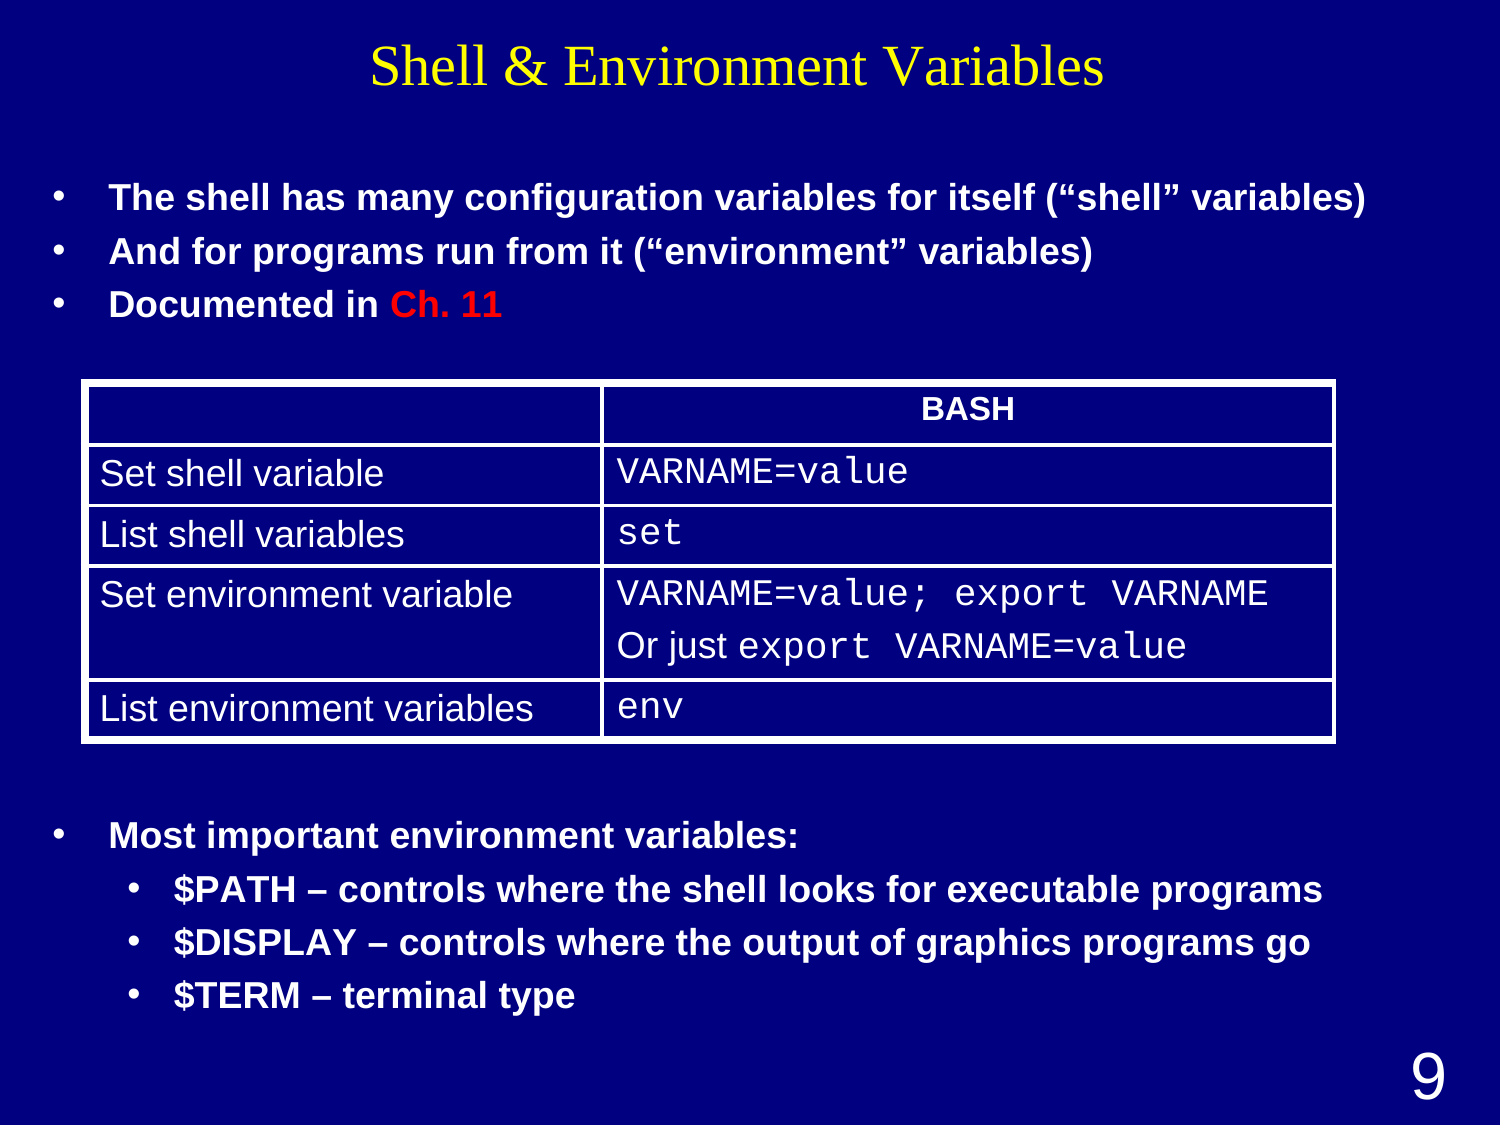

# Shell & Environment Variables
The shell has many configuration variables for itself (“shell” variables)
And for programs run from it (“environment” variables)
Documented in Ch. 11
| | BASH |
| --- | --- |
| Set shell variable | VARNAME=value |
| List shell variables | set |
| Set environment variable | VARNAME=value; export VARNAME Or just export VARNAME=value |
| List environment variables | env |
Most important environment variables:
$PATH – controls where the shell looks for executable programs
$DISPLAY – controls where the output of graphics programs go
$TERM – terminal type